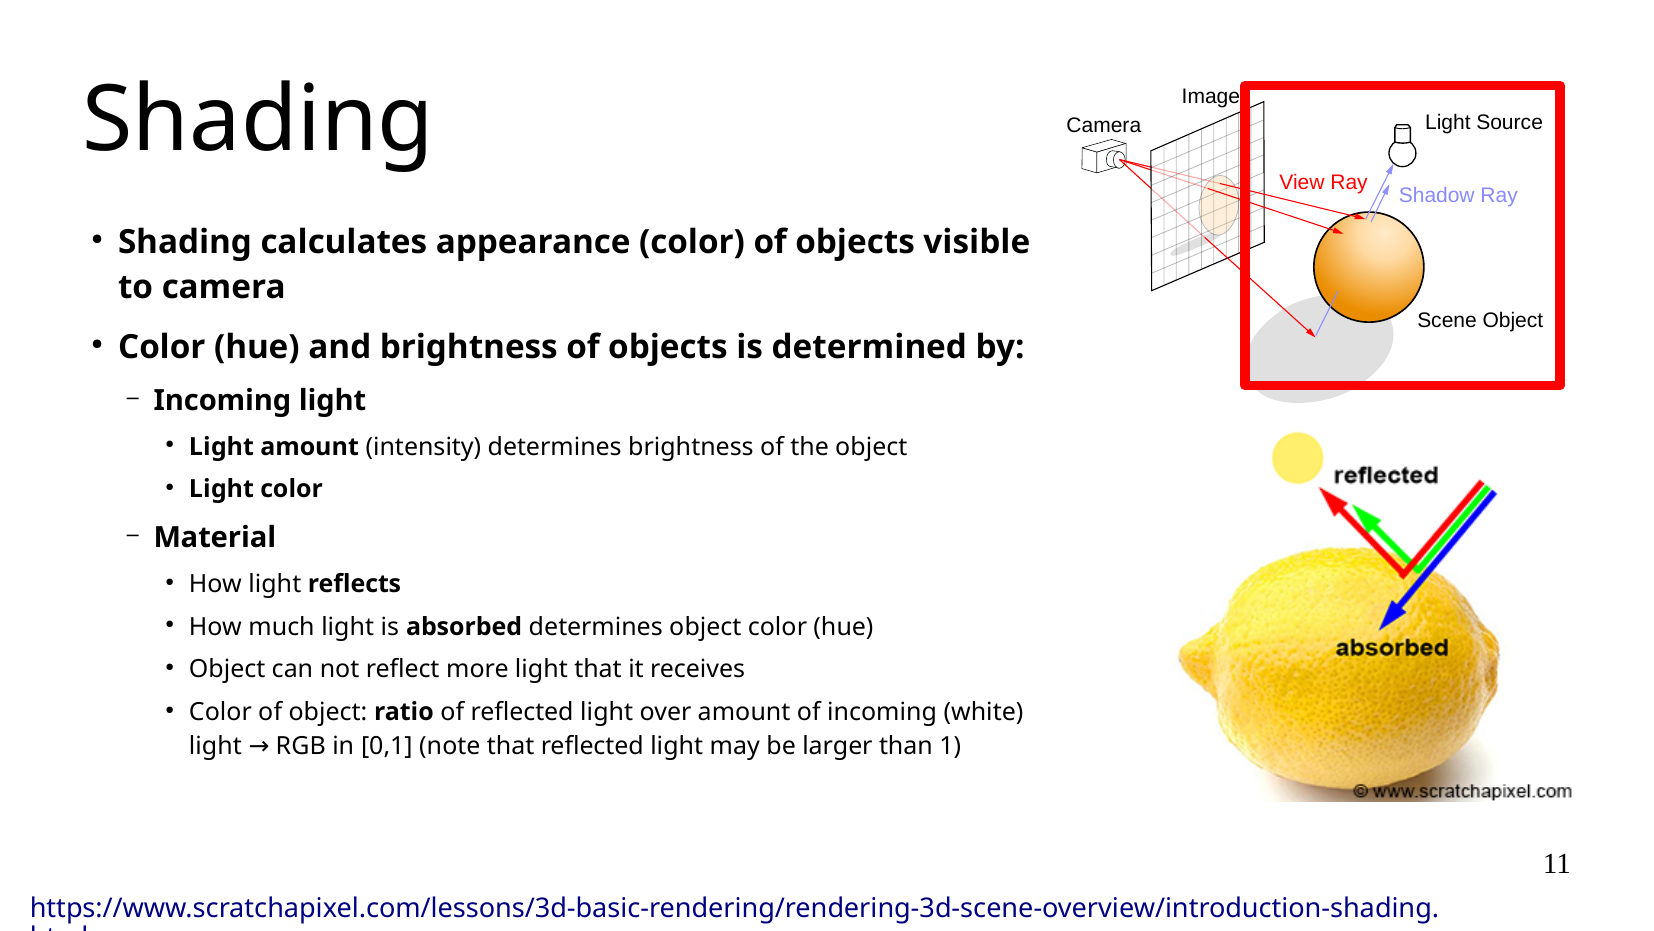

# Shading
Shading calculates appearance (color) of objects visible to camera
Color (hue) and brightness of objects is determined by:
Incoming light
Light amount (intensity) determines brightness of the object
Light color
Material
How light reflects
How much light is absorbed determines object color (hue)
Object can not reflect more light that it receives
Color of object: ratio of reflected light over amount of incoming (white) light → RGB in [0,1] (note that reflected light may be larger than 1)
11
https://www.scratchapixel.com/lessons/3d-basic-rendering/rendering-3d-scene-overview/introduction-shading.html